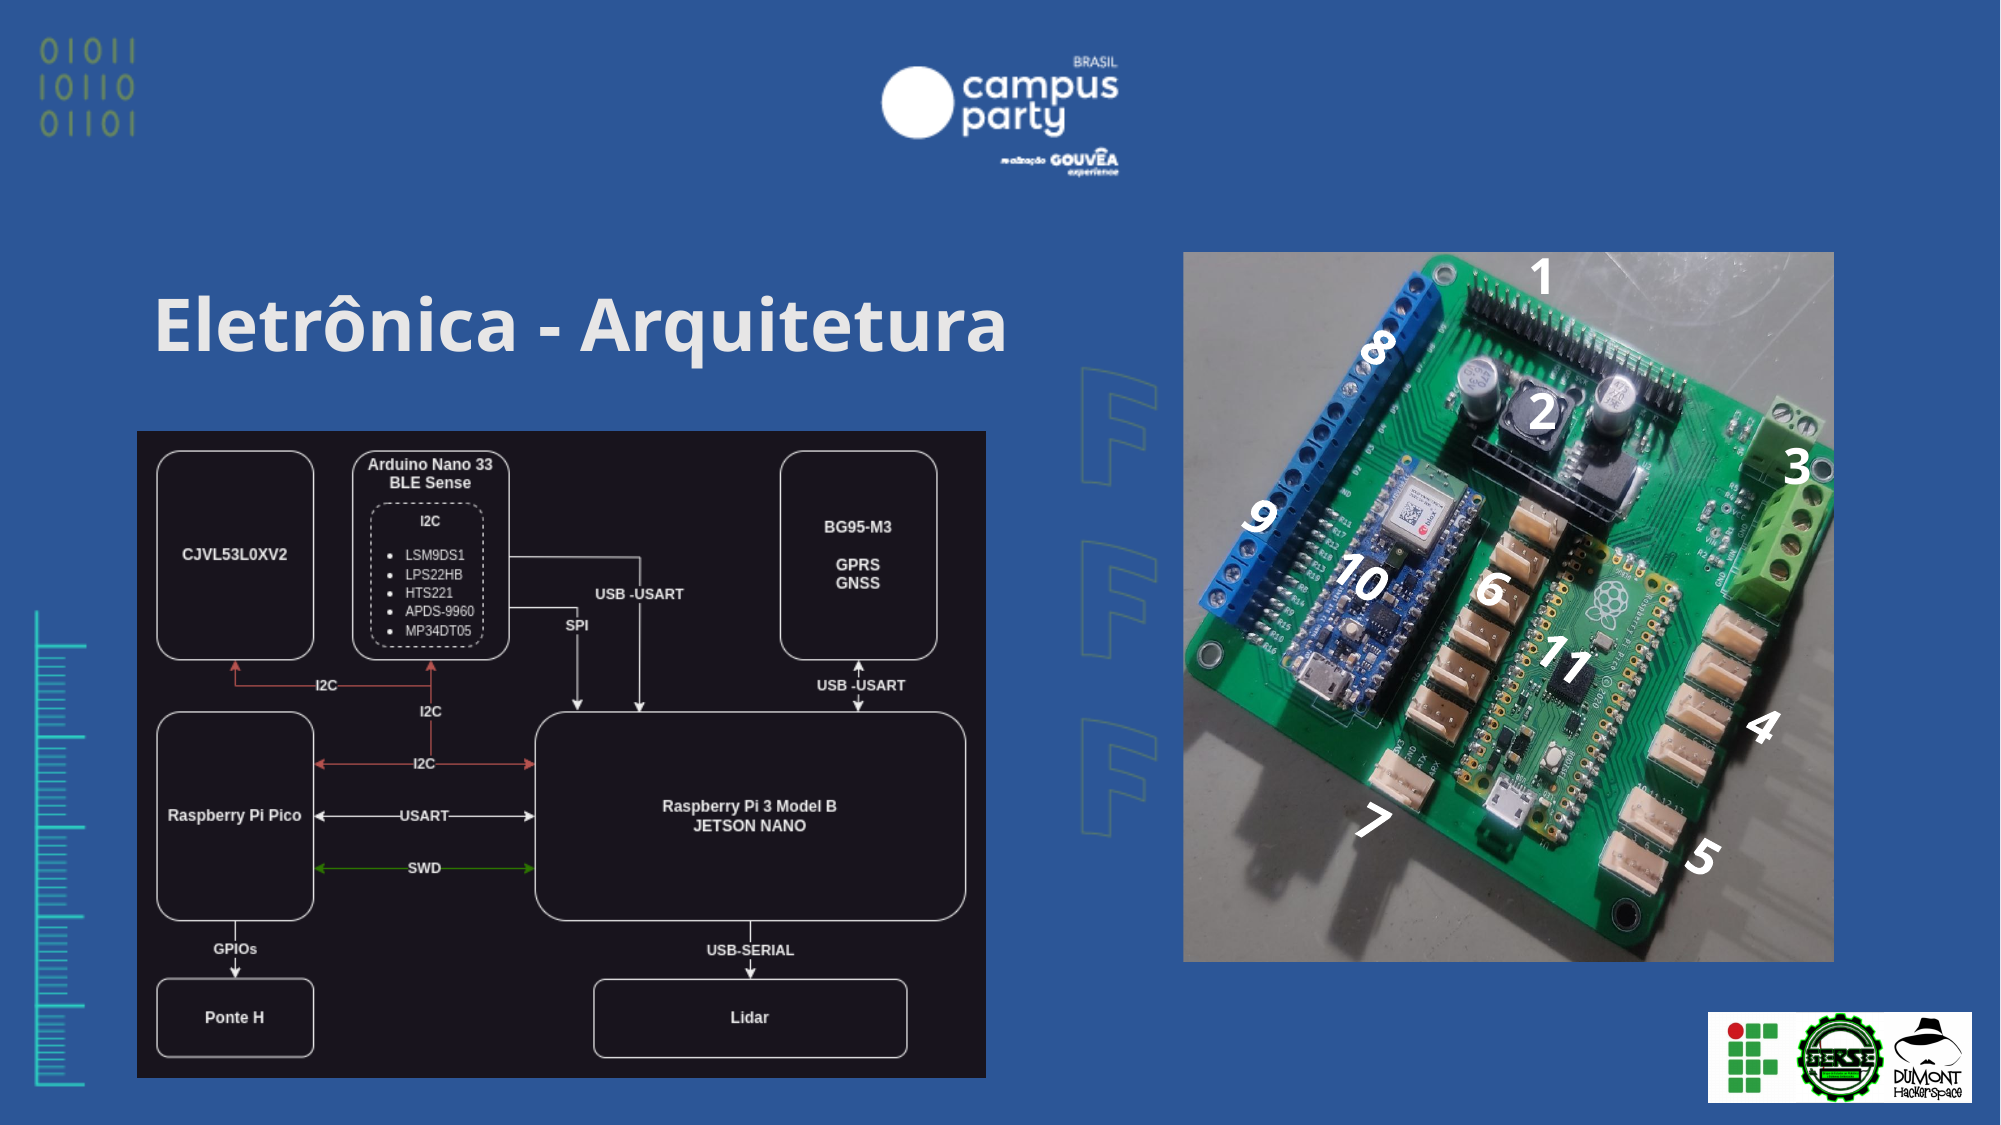

# Eletrônica - Arquitetura
1
8
2
3
9
6
10
11
4
7
5